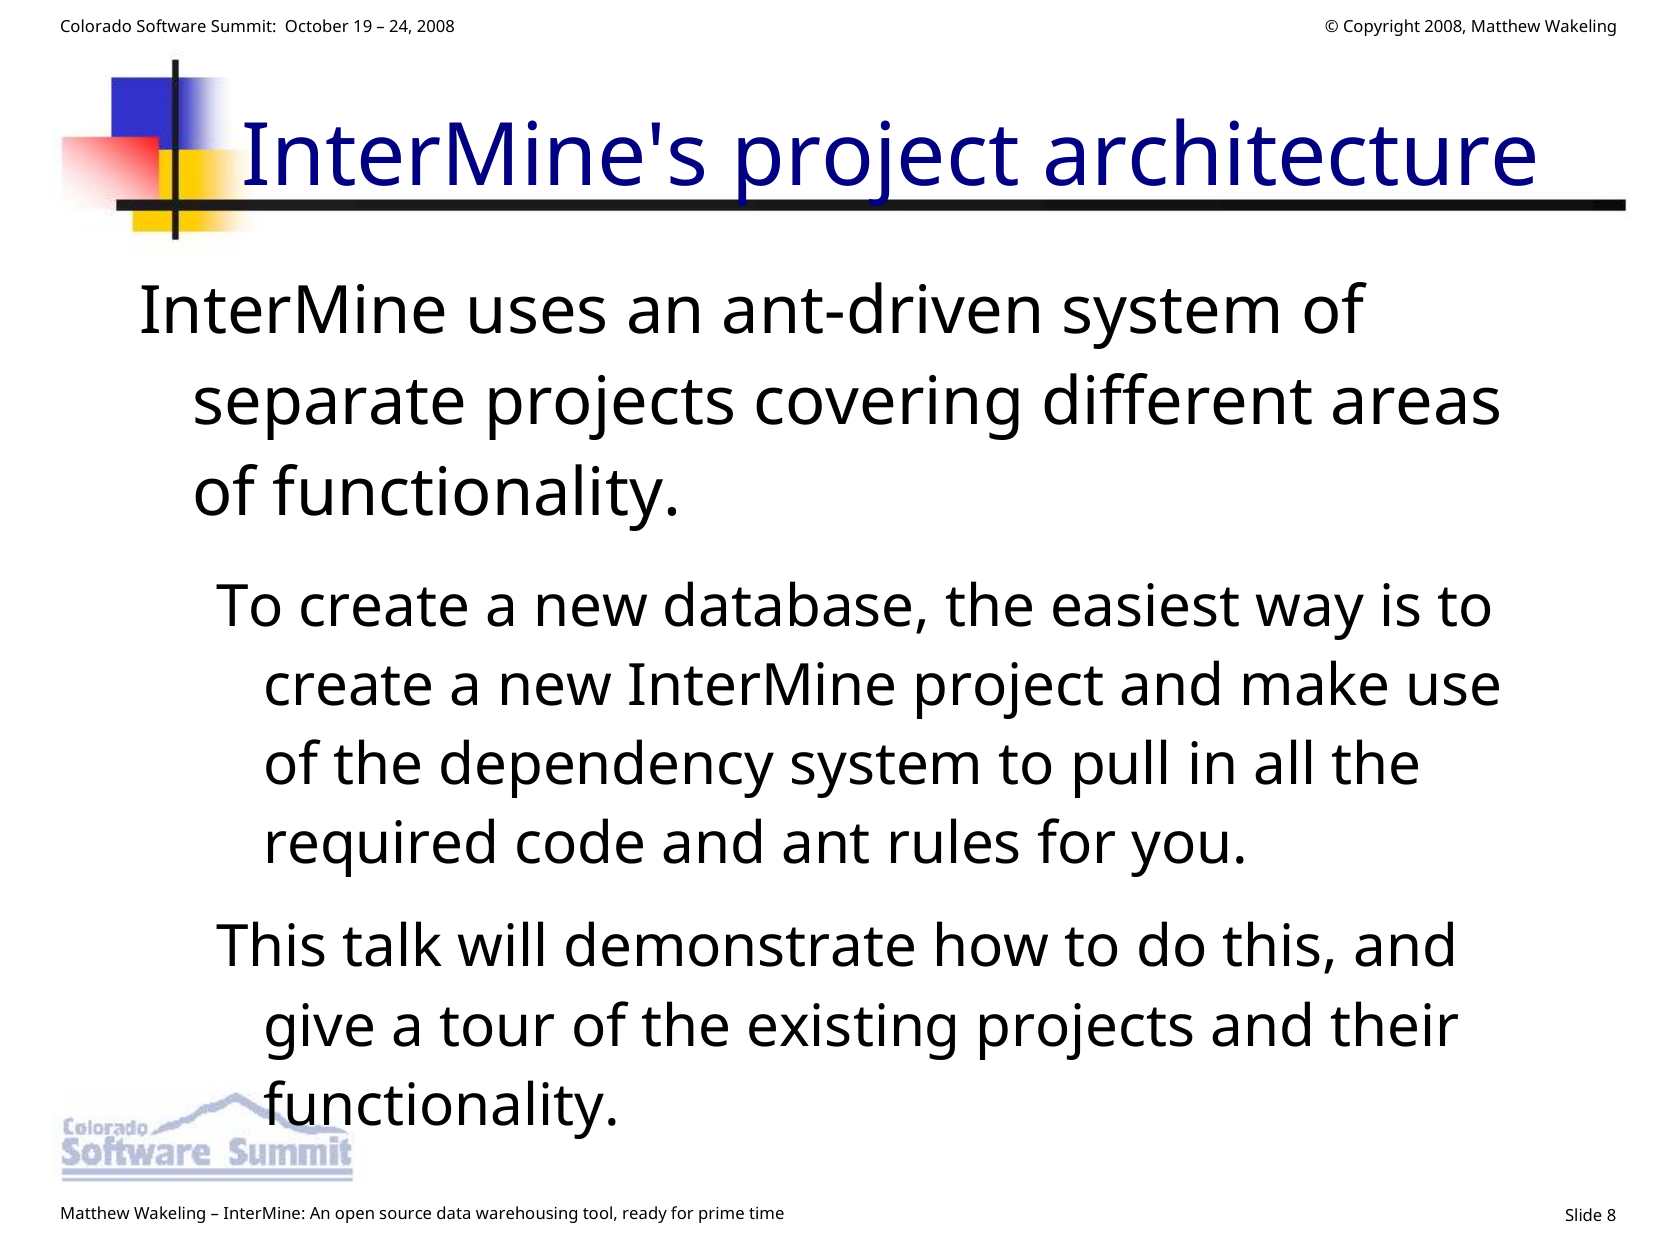

# InterMine's project architecture
InterMine uses an ant-driven system of separate projects covering different areas of functionality.
To create a new database, the easiest way is to create a new InterMine project and make use of the dependency system to pull in all the required code and ant rules for you.
This talk will demonstrate how to do this, and give a tour of the existing projects and their functionality.